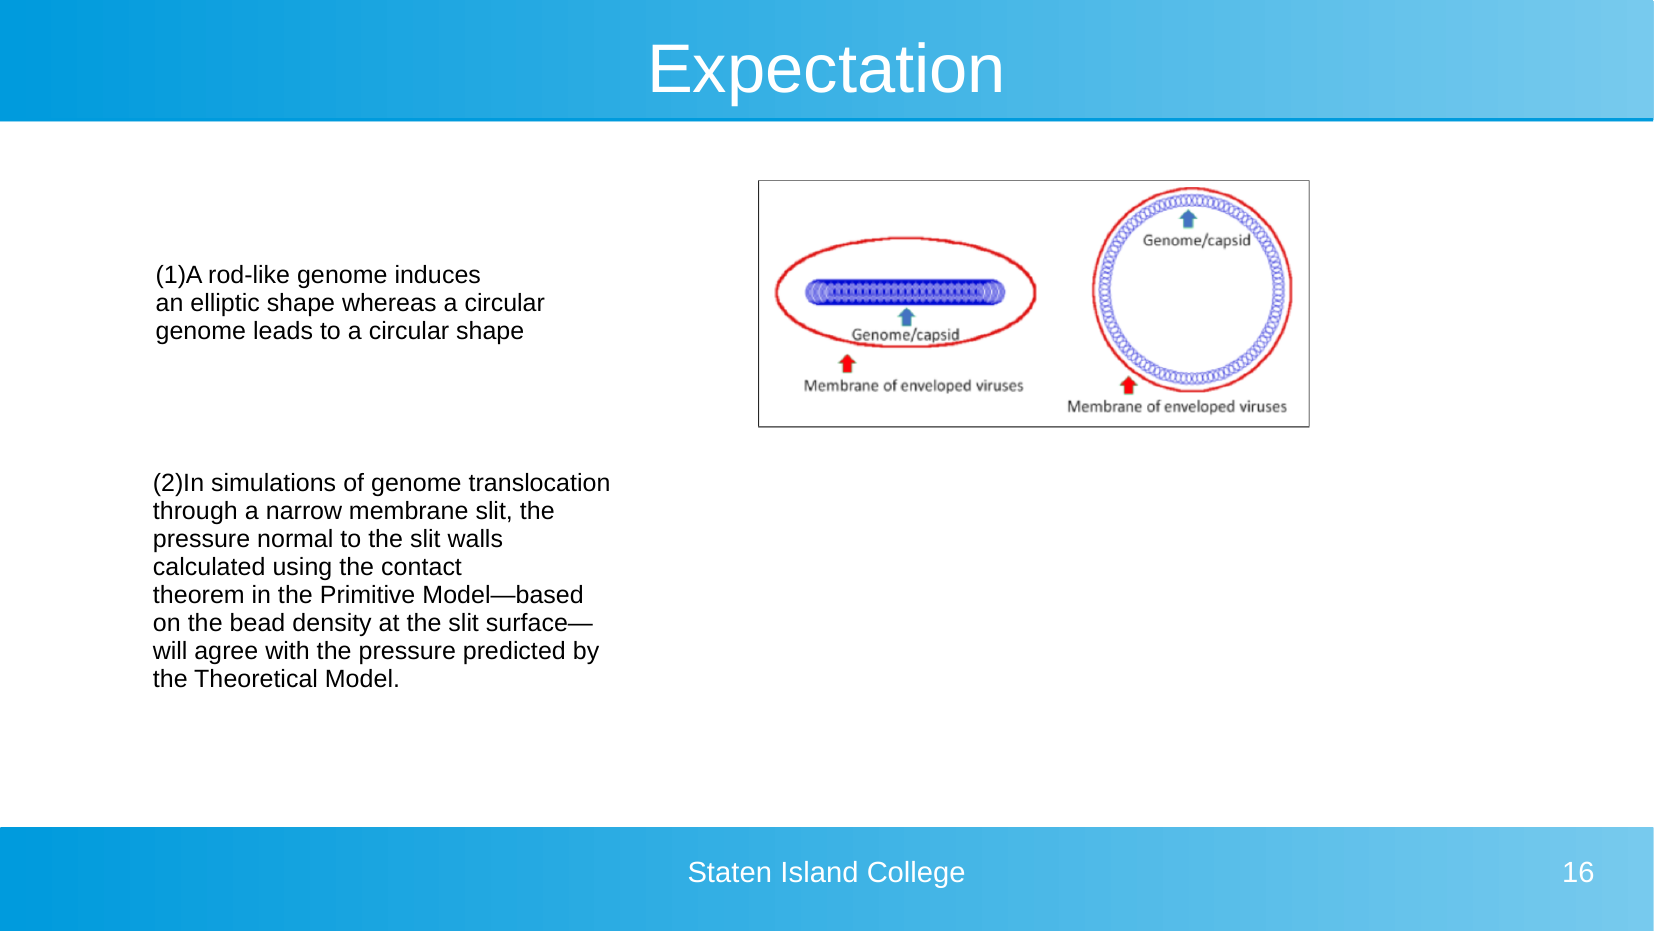

# Expectation
(1)A rod-like genome induces
an elliptic shape whereas a circular genome leads to a circular shape
(2)In simulations of genome translocation through a narrow membrane slit, the pressure normal to the slit walls calculated using the contact
theorem in the Primitive Model—based on the bead density at the slit surface—will agree with the pressure predicted by the Theoretical Model.
Staten Island College
16